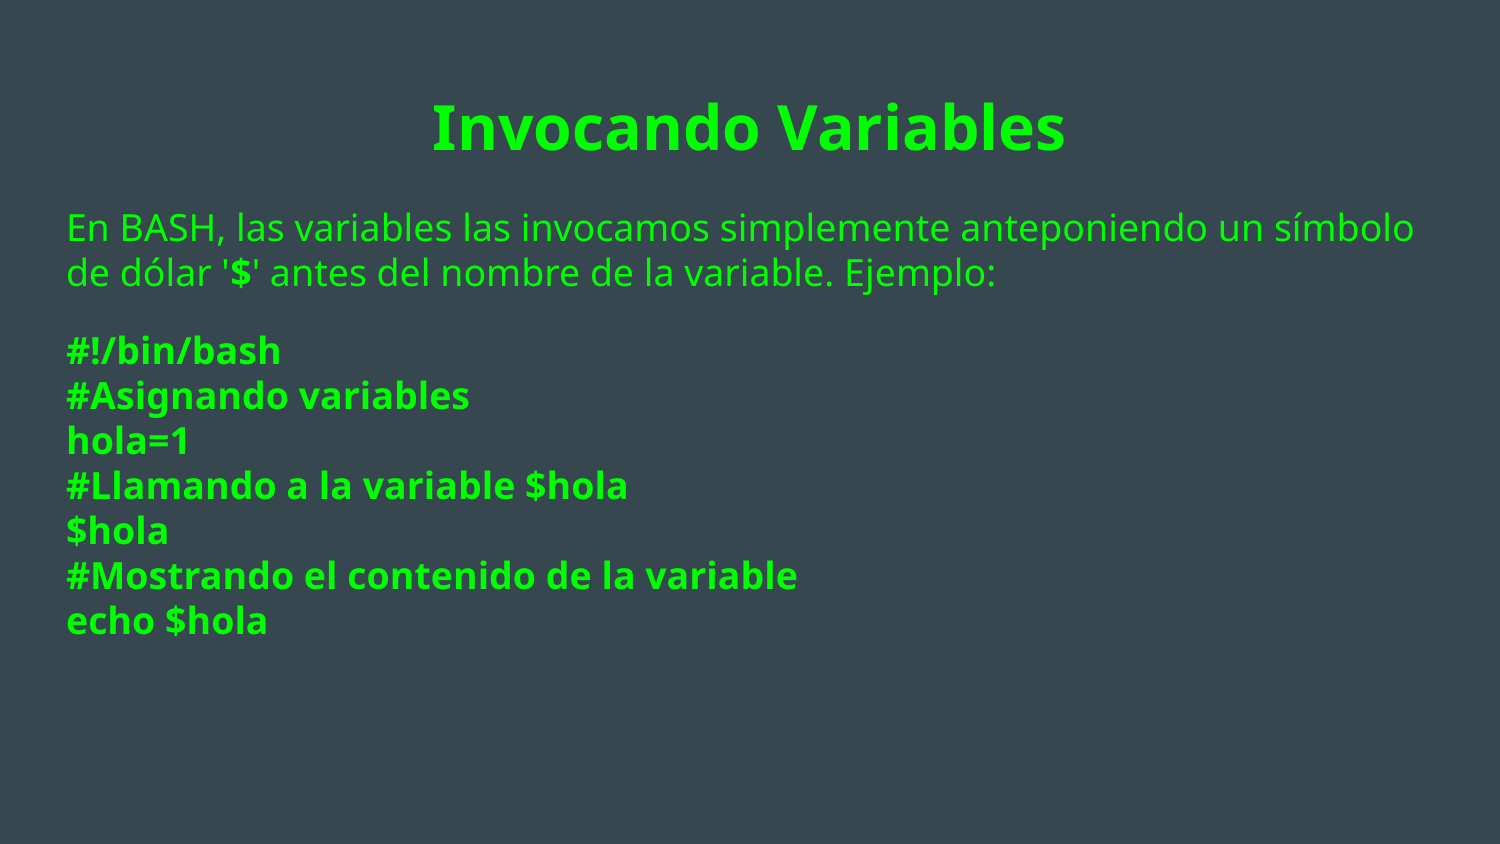

# Invocando Variables
En BASH, las variables las invocamos simplemente anteponiendo un símbolo de dólar '$' antes del nombre de la variable. Ejemplo:
#!/bin/bash
#Asignando variables
hola=1
#Llamando a la variable $hola
$hola
#Mostrando el contenido de la variable
echo $hola